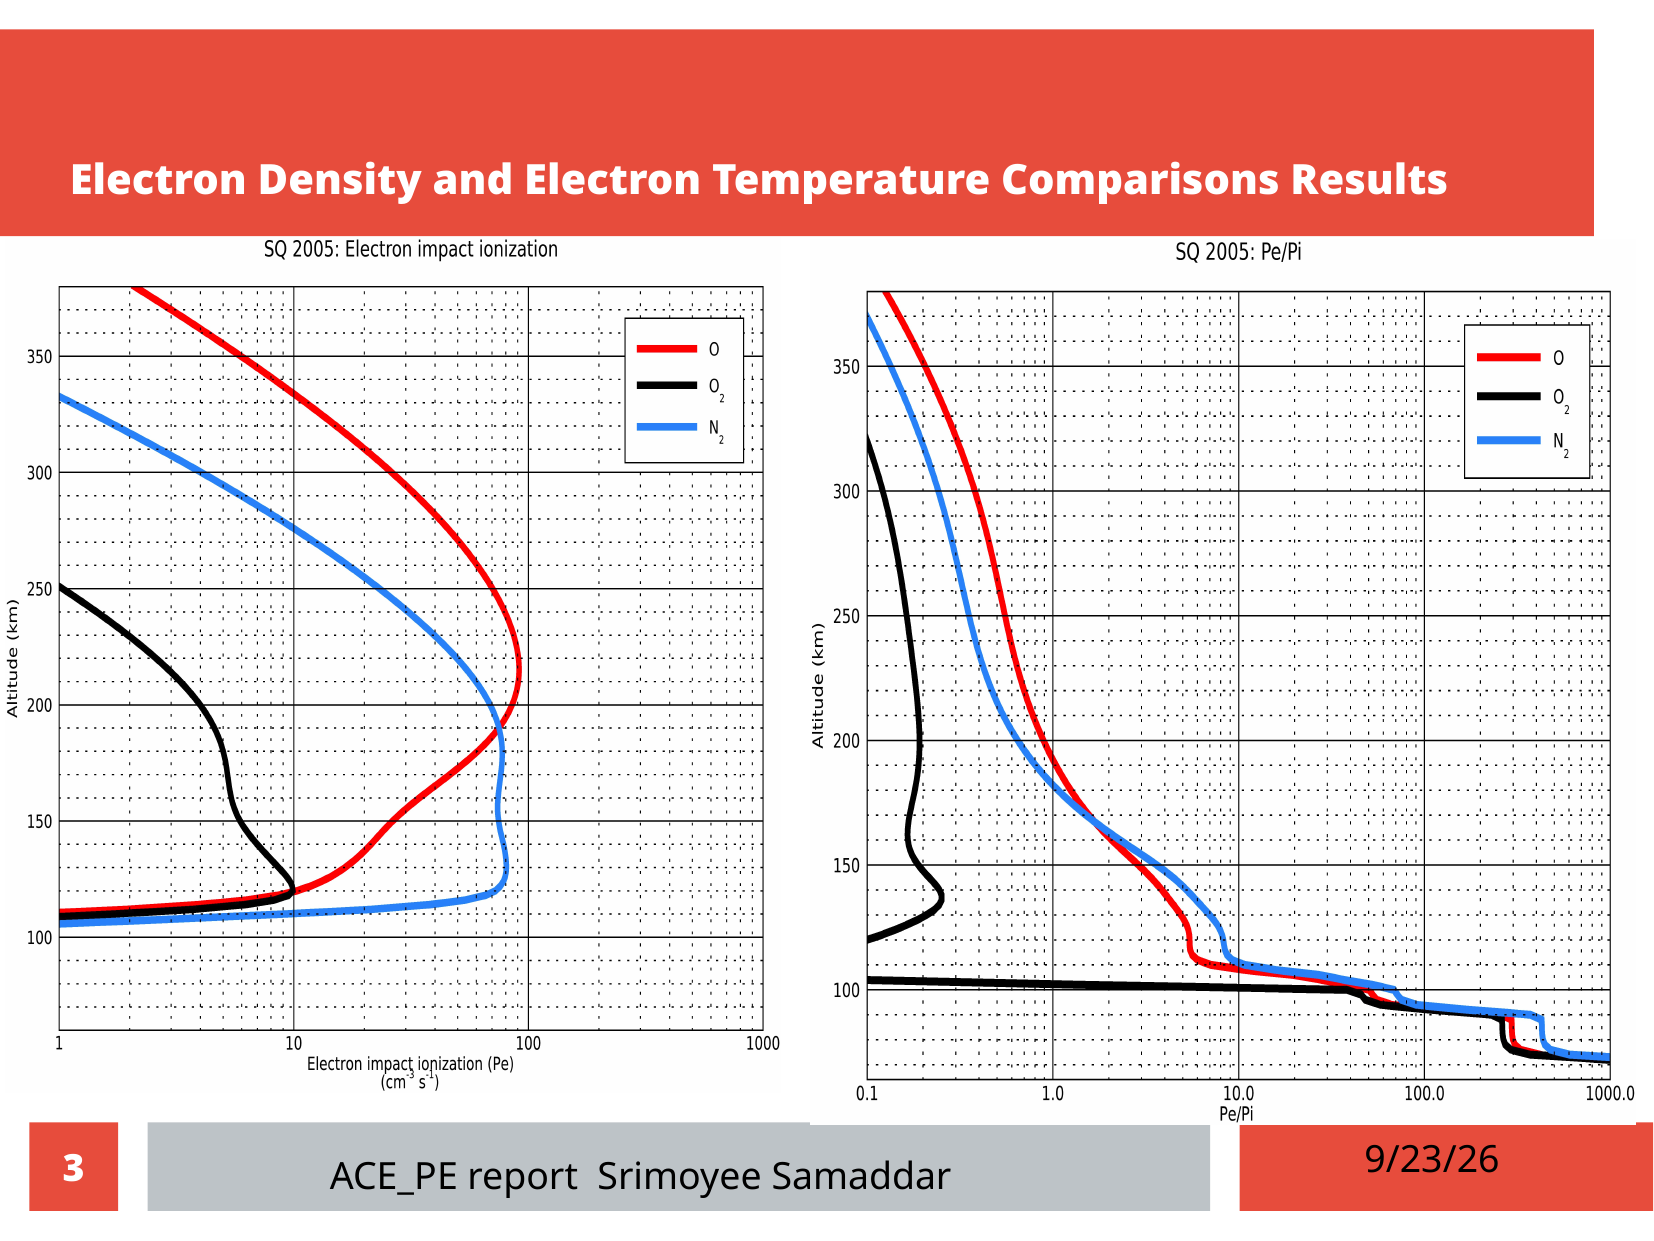

# Electron Density and Electron Temperature Comparisons Results
3
		ACE_PE report Srimoyee Samaddar